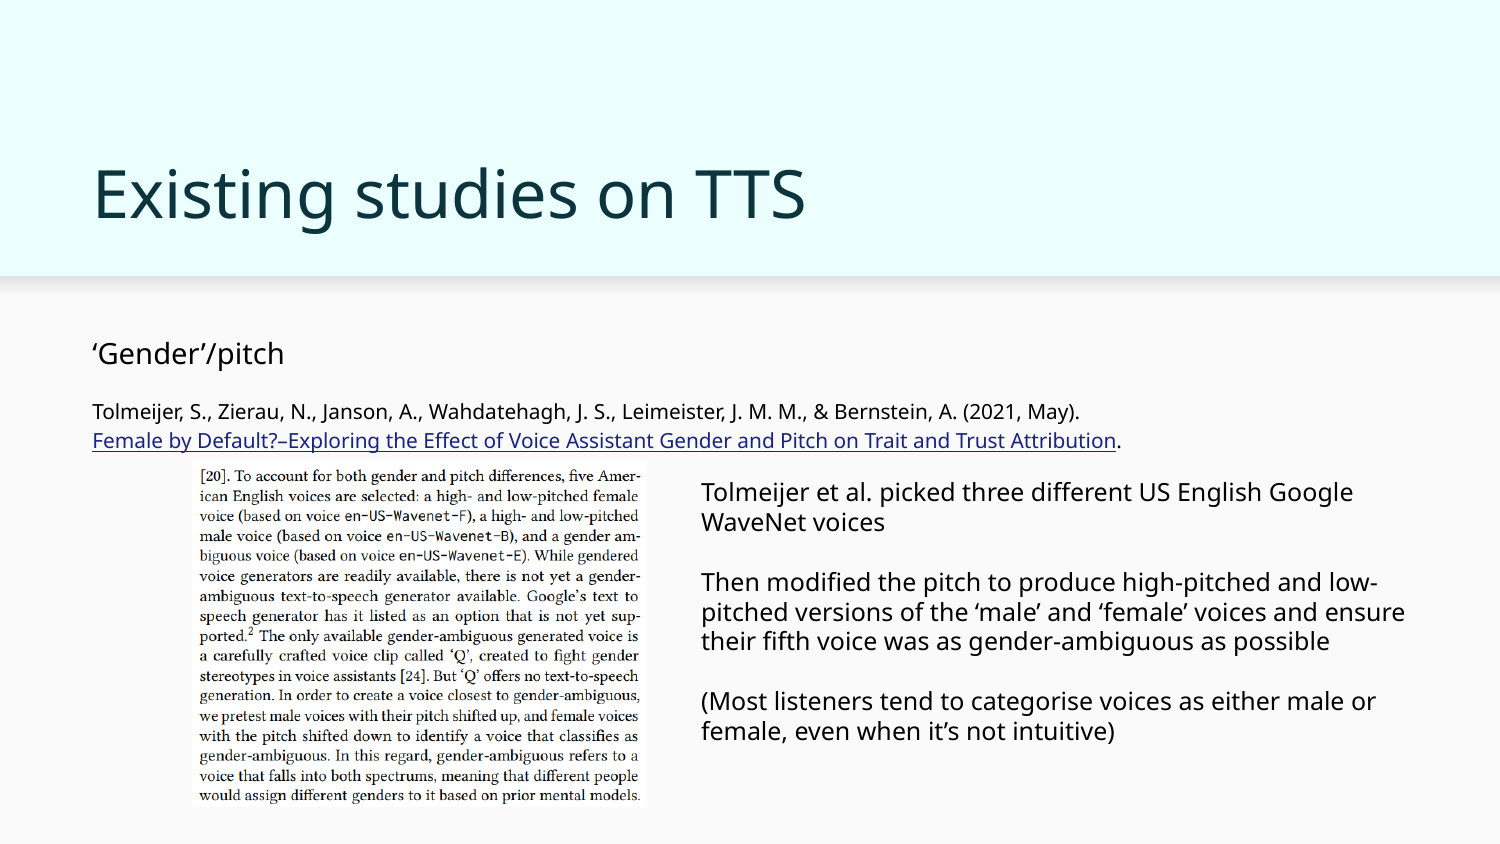

# Existing studies on TTS
‘Gender’/pitch
Tolmeijer, S., Zierau, N., Janson, A., Wahdatehagh, J. S., Leimeister, J. M. M., & Bernstein, A. (2021, May). Female by Default?–Exploring the Effect of Voice Assistant Gender and Pitch on Trait and Trust Attribution.
Tolmeijer et al. picked three different US English Google WaveNet voices
Then modified the pitch to produce high-pitched and low-pitched versions of the ‘male’ and ‘female’ voices and ensure their fifth voice was as gender-ambiguous as possible
(Most listeners tend to categorise voices as either male or female, even when it’s not intuitive)